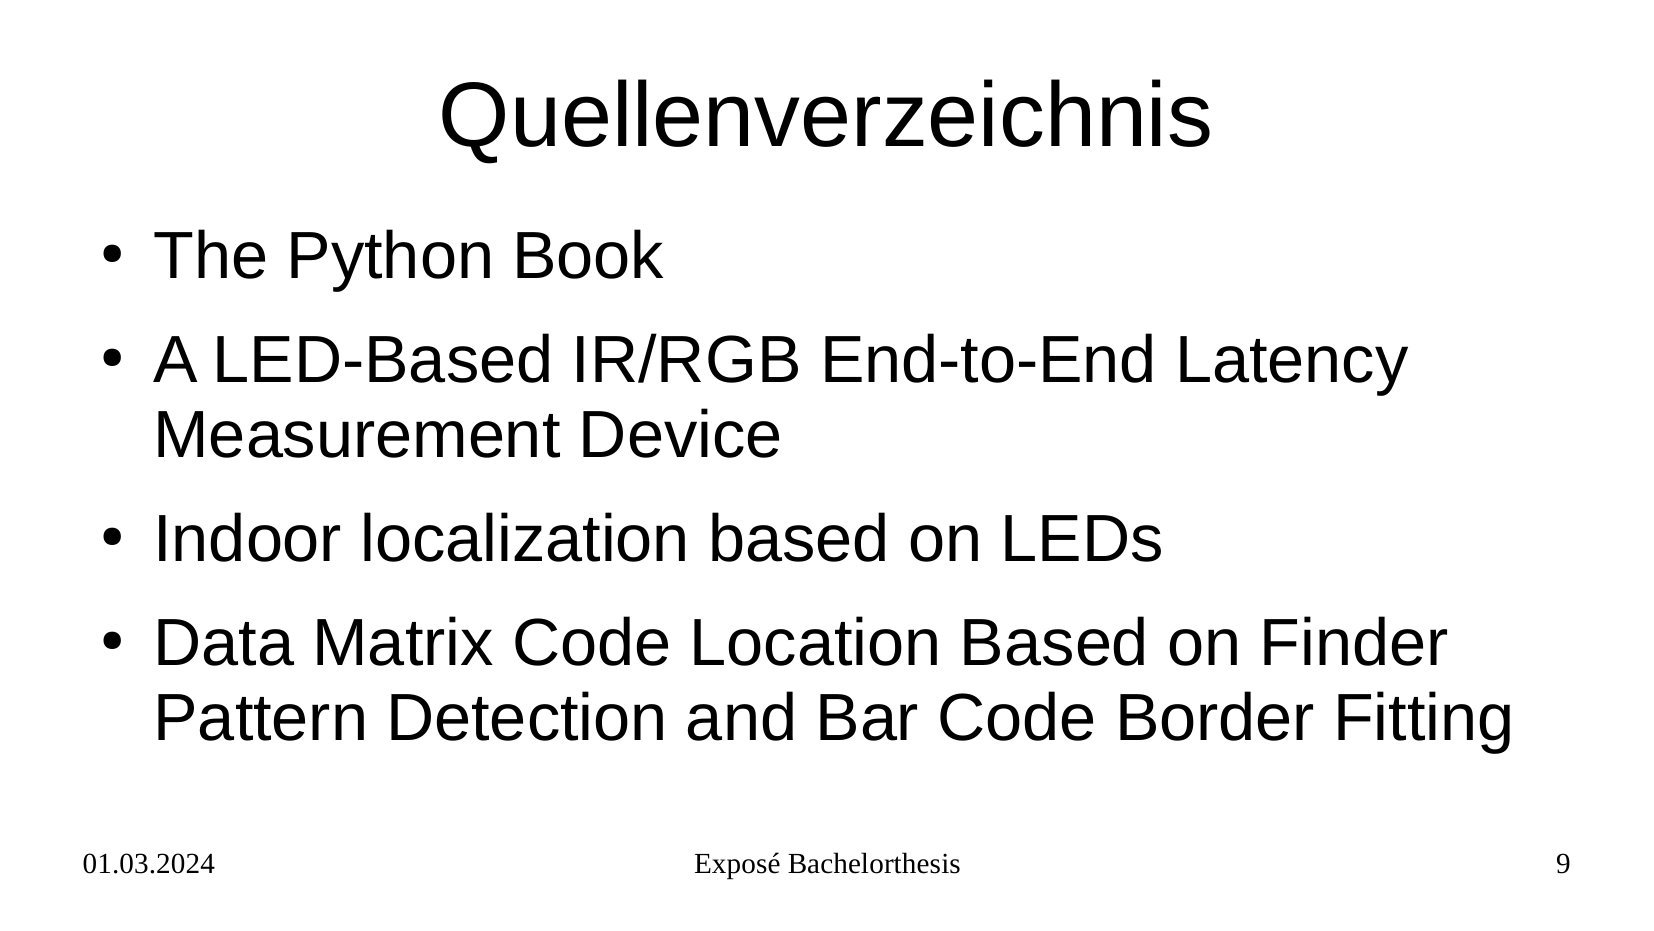

# Quellenverzeichnis
The Python Book
A LED-Based IR/RGB End-to-End Latency Measurement Device
Indoor localization based on LEDs
Data Matrix Code Location Based on Finder Pattern Detection and Bar Code Border Fitting
01.03.2024
Exposé Bachelorthesis
9